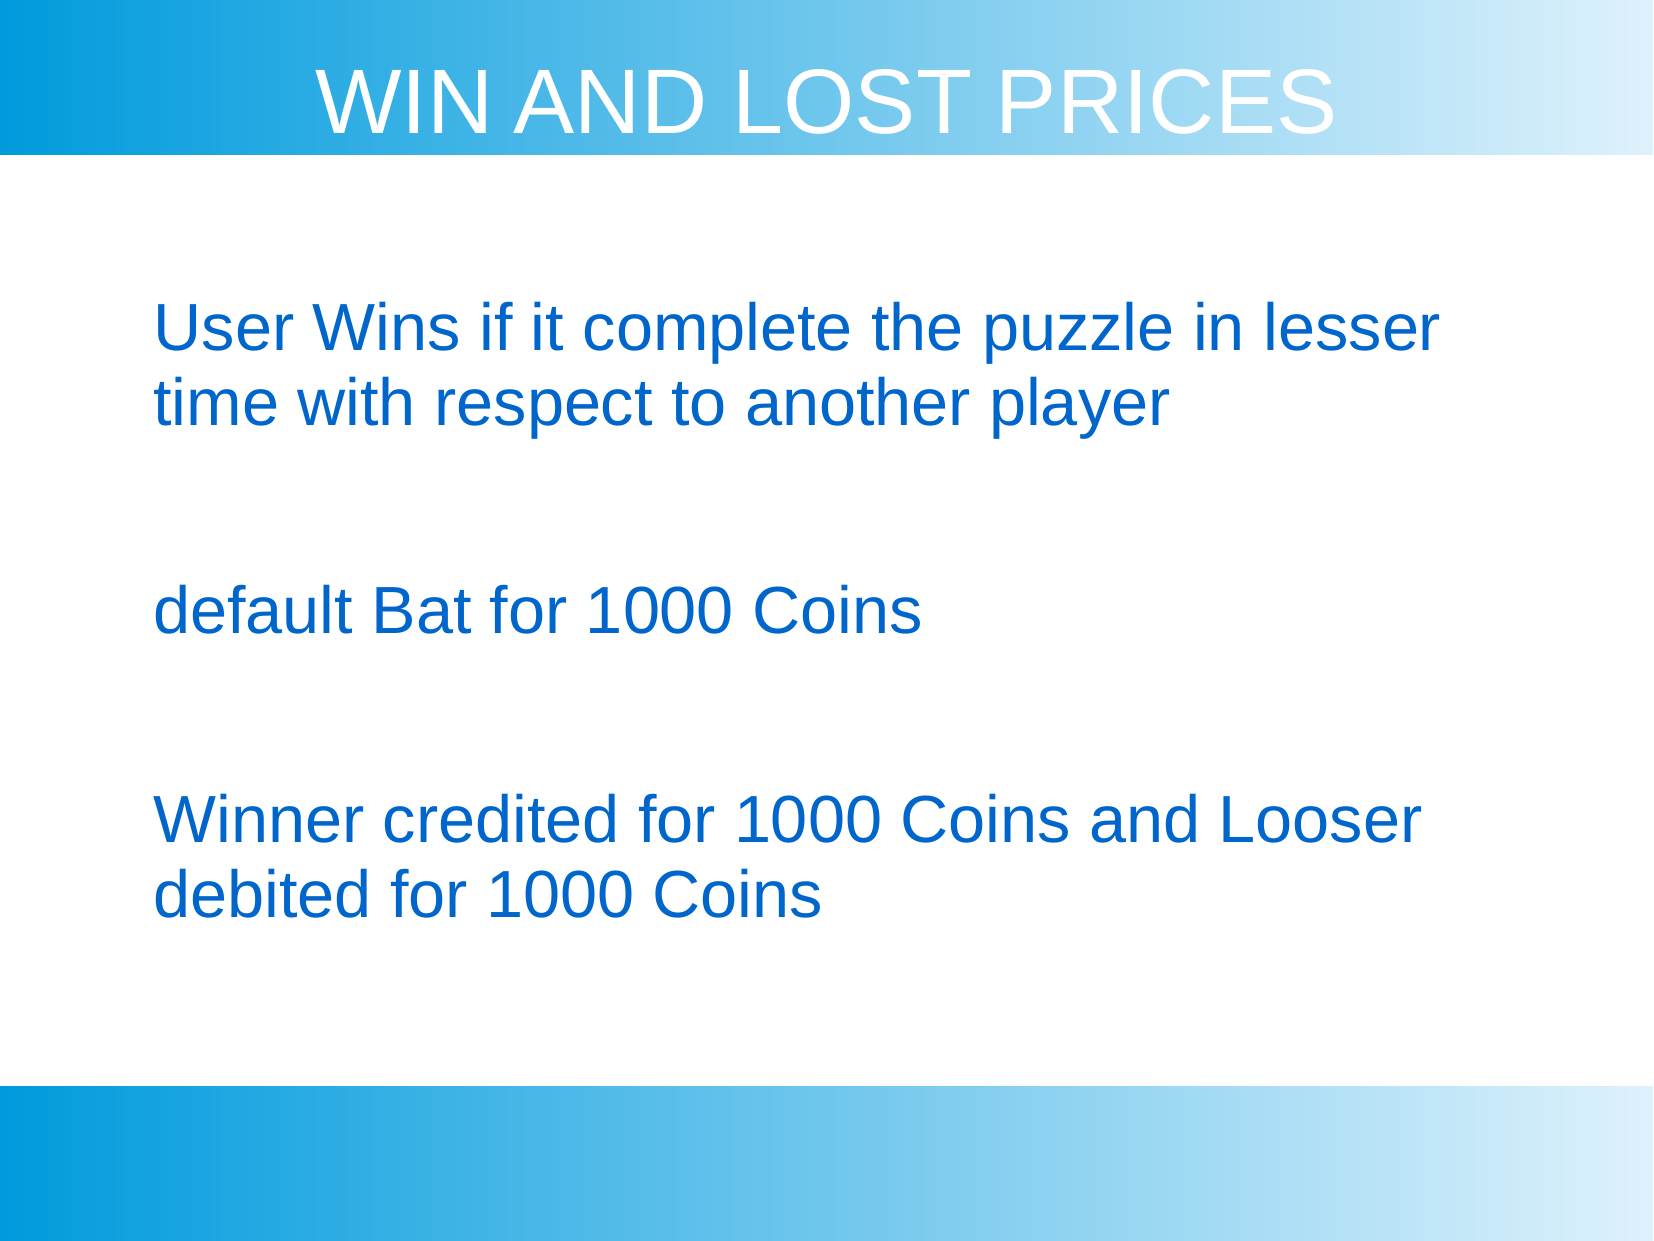

# WIN AND LOST PRICES
User Wins if it complete the puzzle in lesser time with respect to another player
default Bat for 1000 Coins
Winner credited for 1000 Coins and Looser debited for 1000 Coins